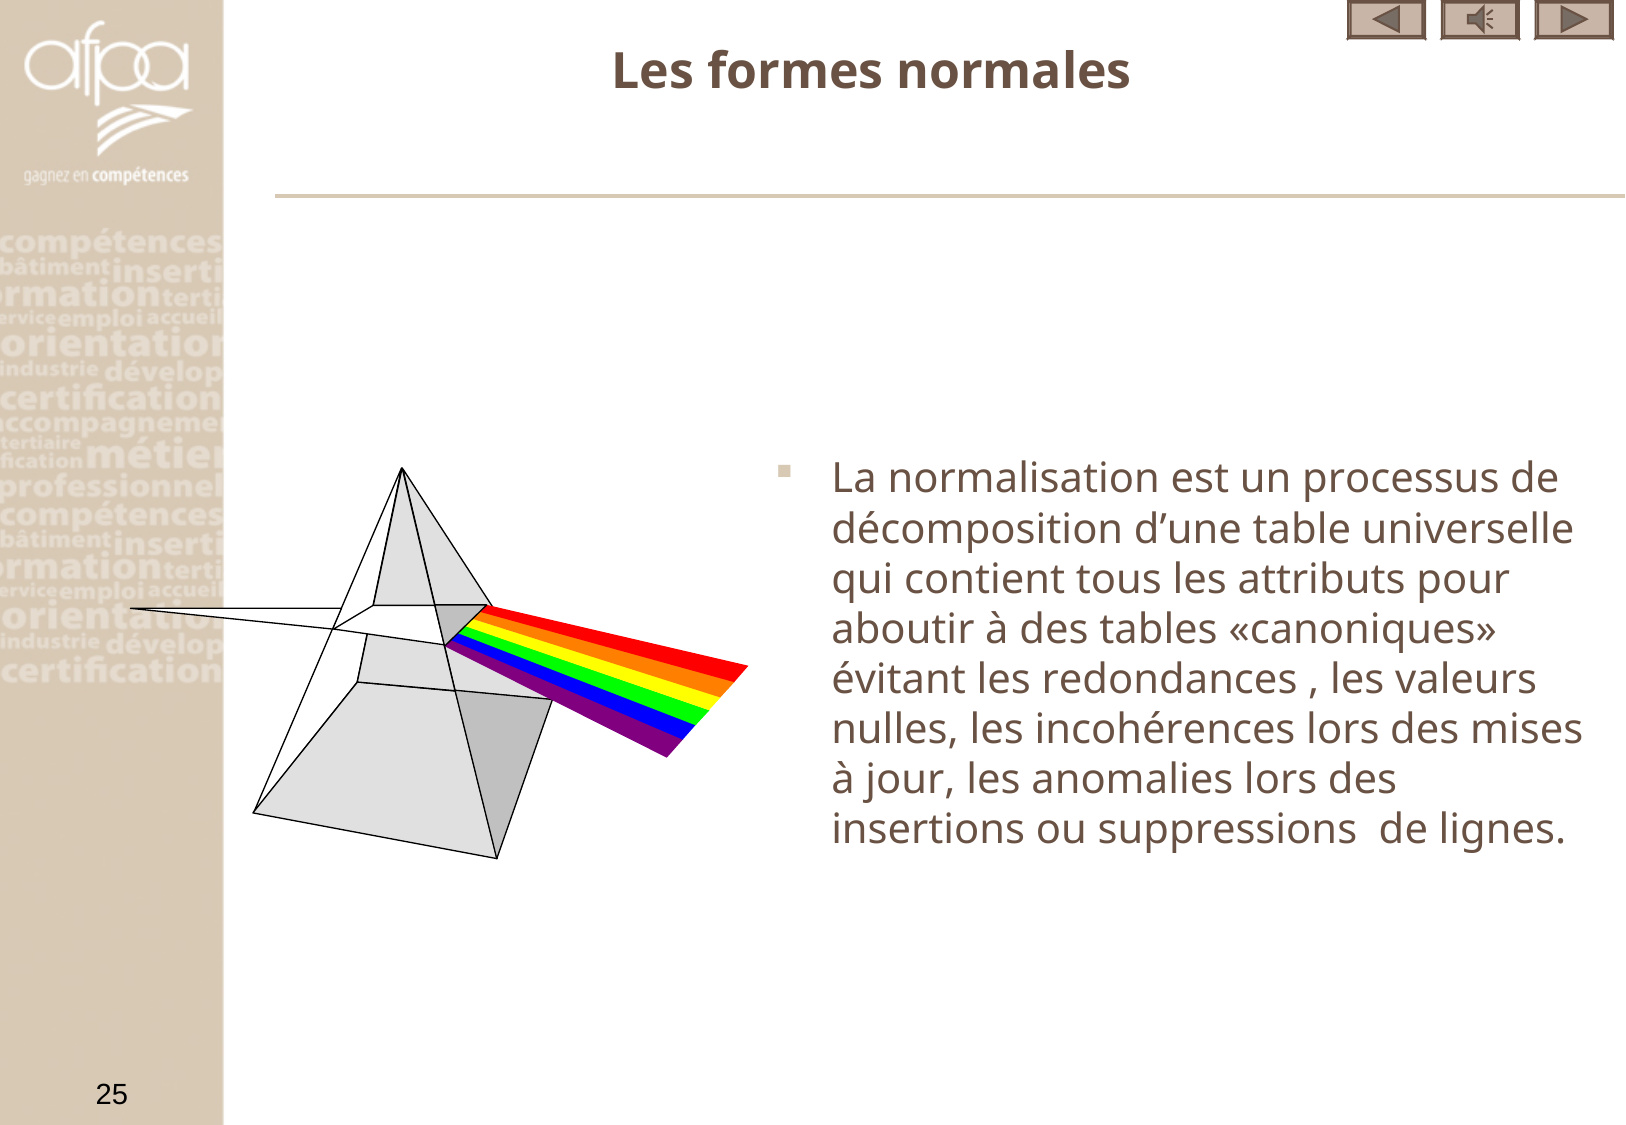

# Les formes normales
La normalisation est un processus de décomposition d’une table universelle qui contient tous les attributs pour aboutir à des tables «canoniques» évitant les redondances , les valeurs nulles, les incohérences lors des mises à jour, les anomalies lors des insertions ou suppressions de lignes.